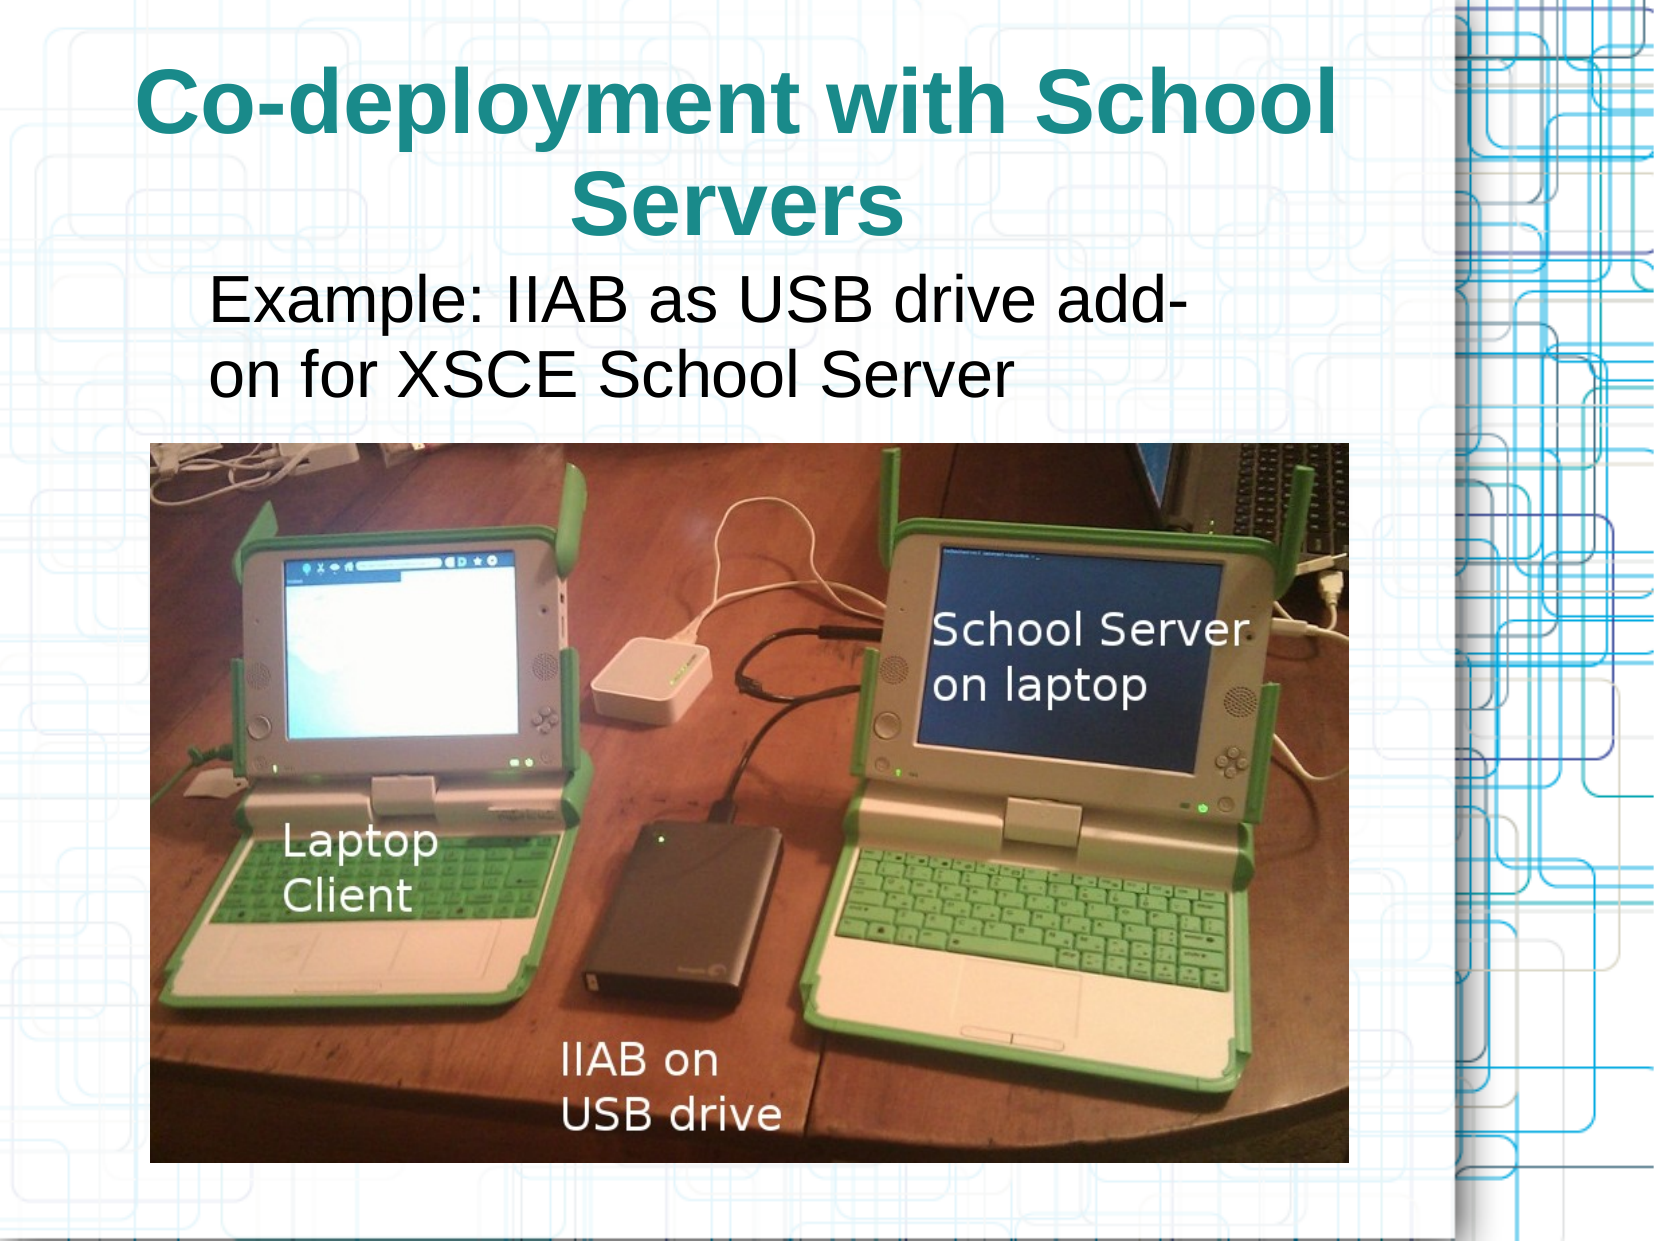

# Co-deployment with School Servers
Example: IIAB as USB drive add-on for XSCE School Server